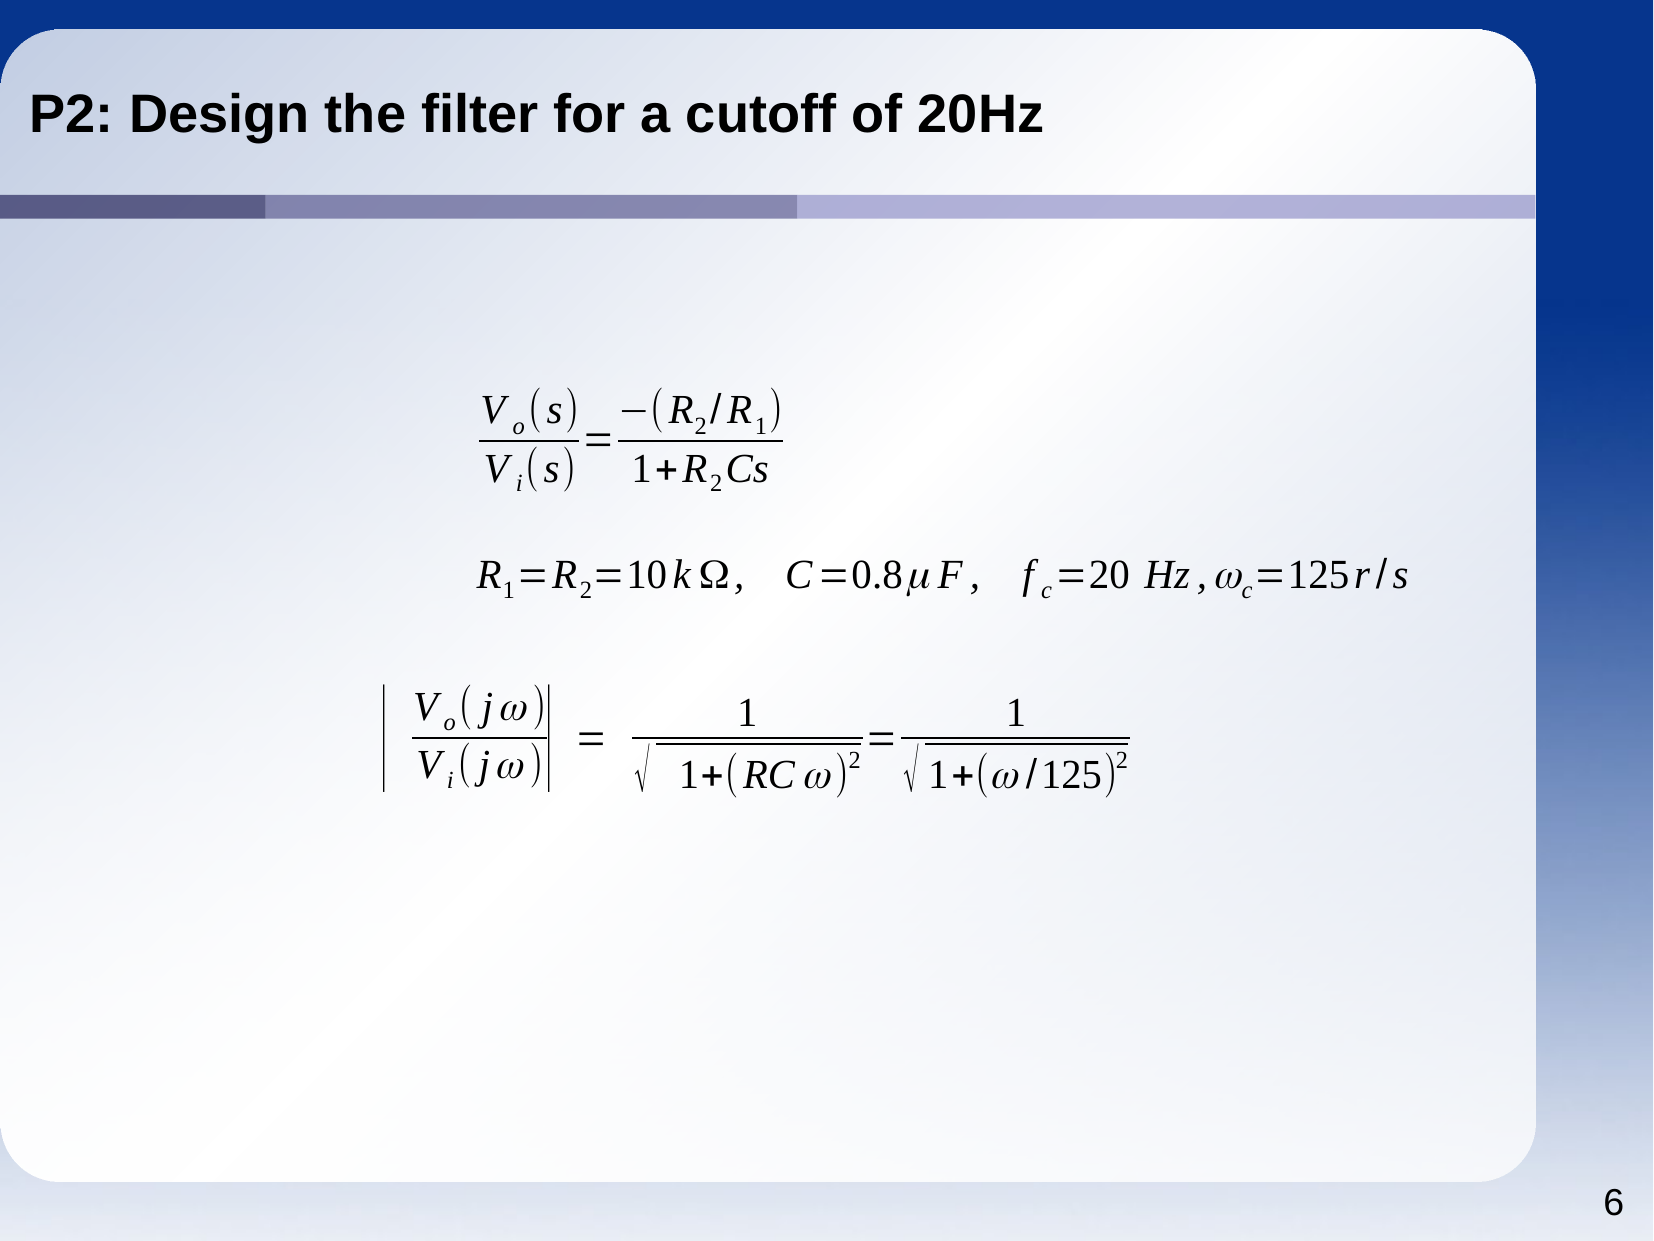

# P2: Design the filter for a cutoff of 20Hz
6